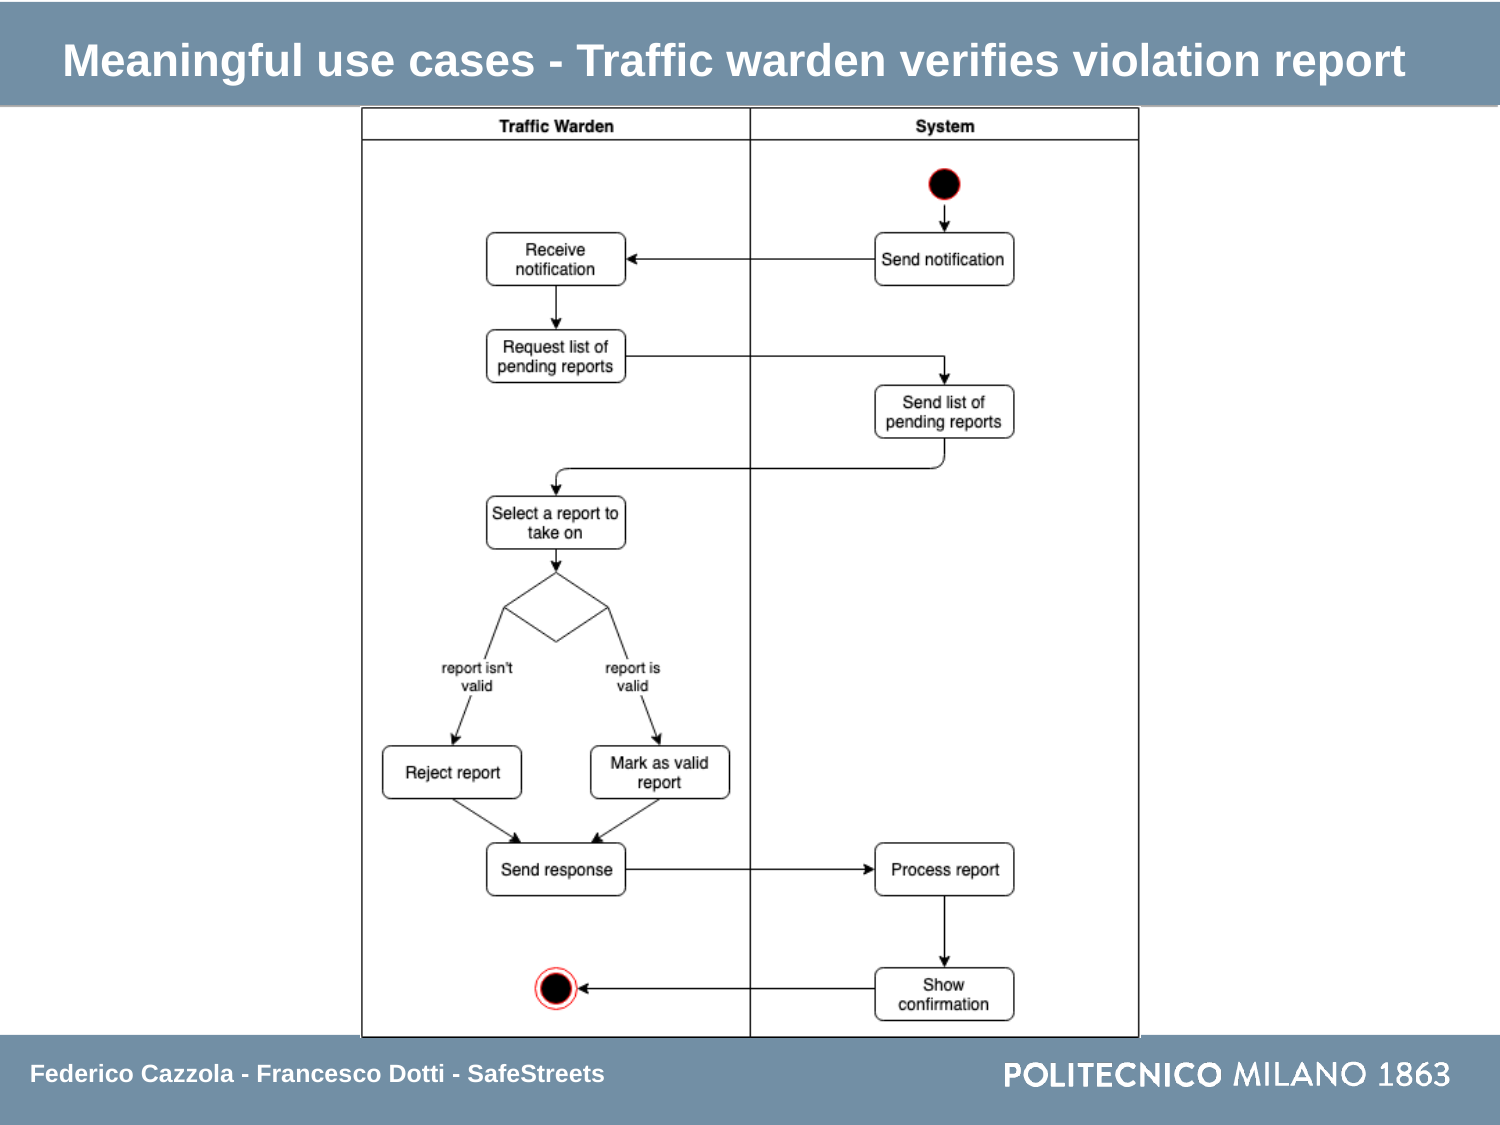

# Meaningful use cases - Traffic warden verifies violation report